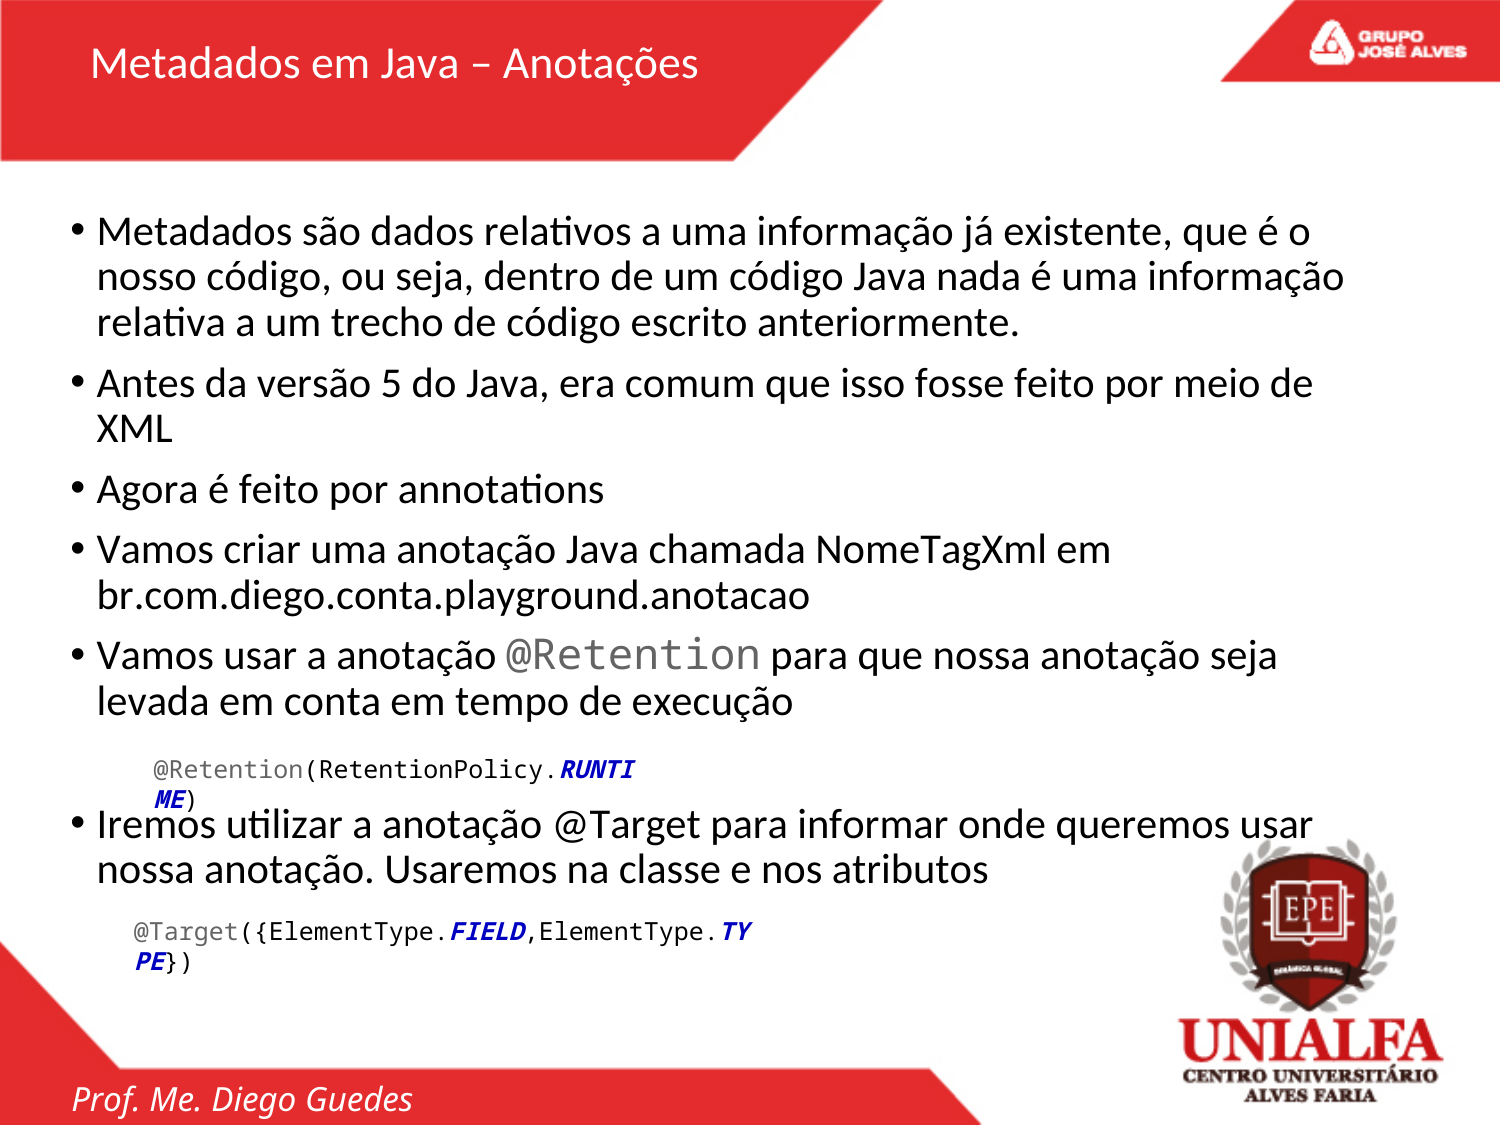

Metadados em Java – Anotações
# Metadados são dados relativos a uma informação já existente, que é o nosso código, ou seja, dentro de um código Java nada é uma informação relativa a um trecho de código escrito anteriormente.
Antes da versão 5 do Java, era comum que isso fosse feito por meio de XML
Agora é feito por annotations
Vamos criar uma anotação Java chamada NomeTagXml em br.com.diego.conta.playground.anotacao
Vamos usar a anotação @Retention para que nossa anotação seja levada em conta em tempo de execução
Iremos utilizar a anotação @Target para informar onde queremos usar nossa anotação. Usaremos na classe e nos atributos
@Retention(RetentionPolicy.RUNTIME)
@Target({ElementType.FIELD,ElementType.TYPE})
Prof. Me. Diego Guedes